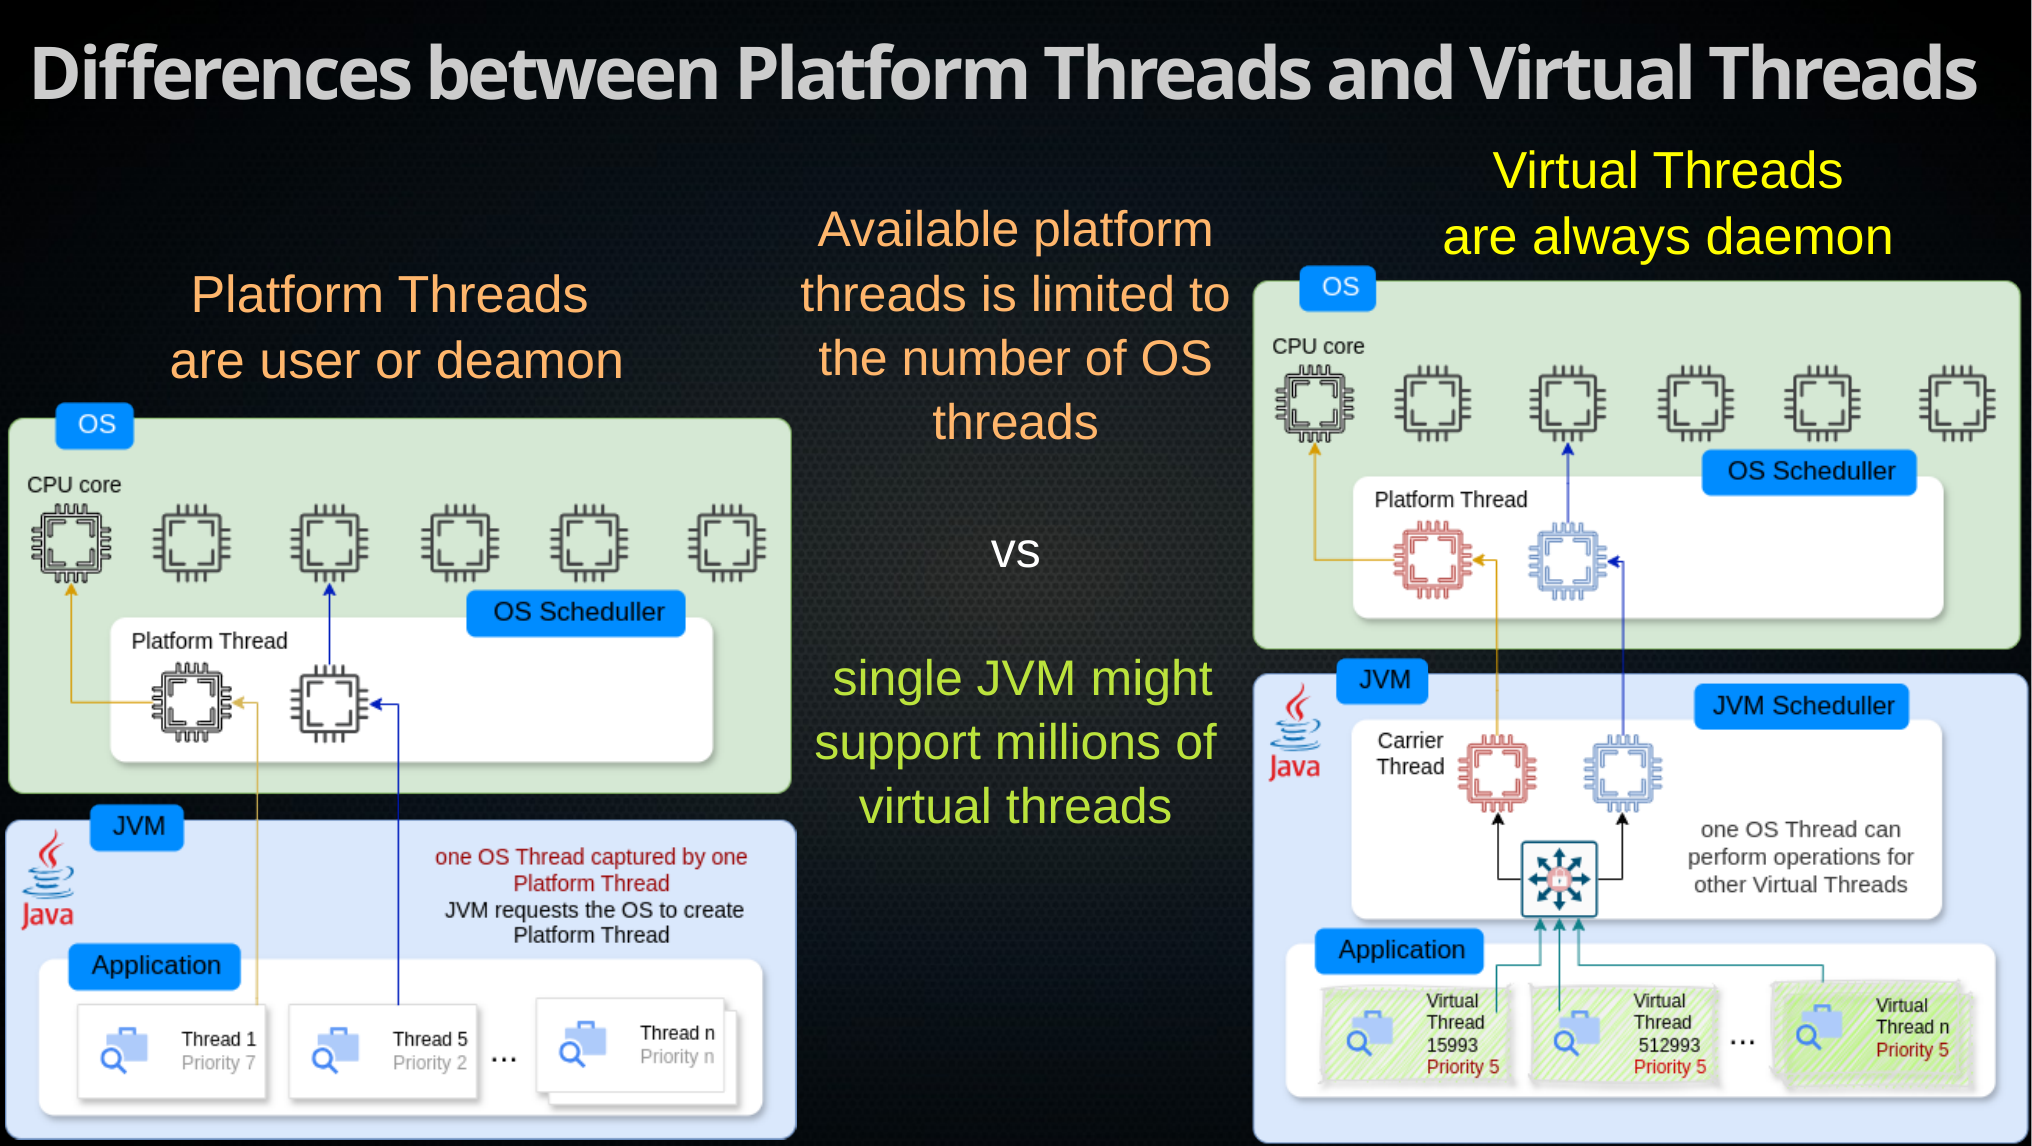

# Differences between Platform Threads and Virtual Threads
Virtual Threads
are always daemon
Available platform threads is limited to the number of OS threads
vs
 single JVM might support millions of virtual threads
Platform Threads
 are user or deamon